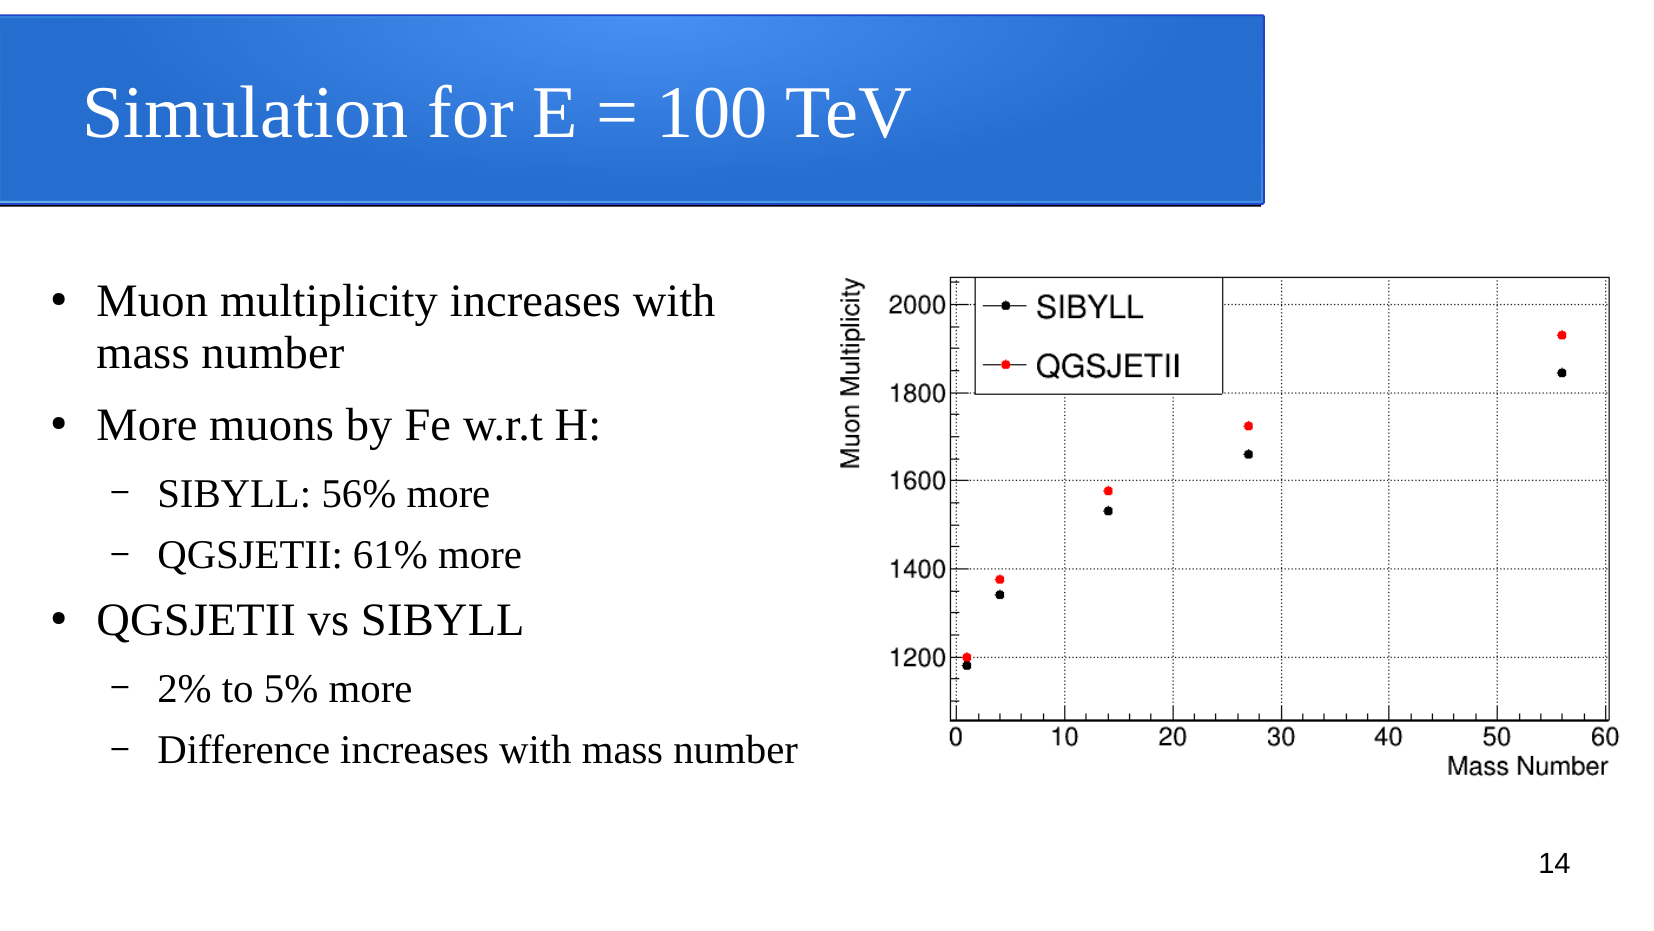

# Simulation for E = 100 TeV
Muon multiplicity increases with mass number
More muons by Fe w.r.t H:
SIBYLL: 56% more
QGSJETII: 61% more
QGSJETII vs SIBYLL
2% to 5% more
Difference increases with mass number